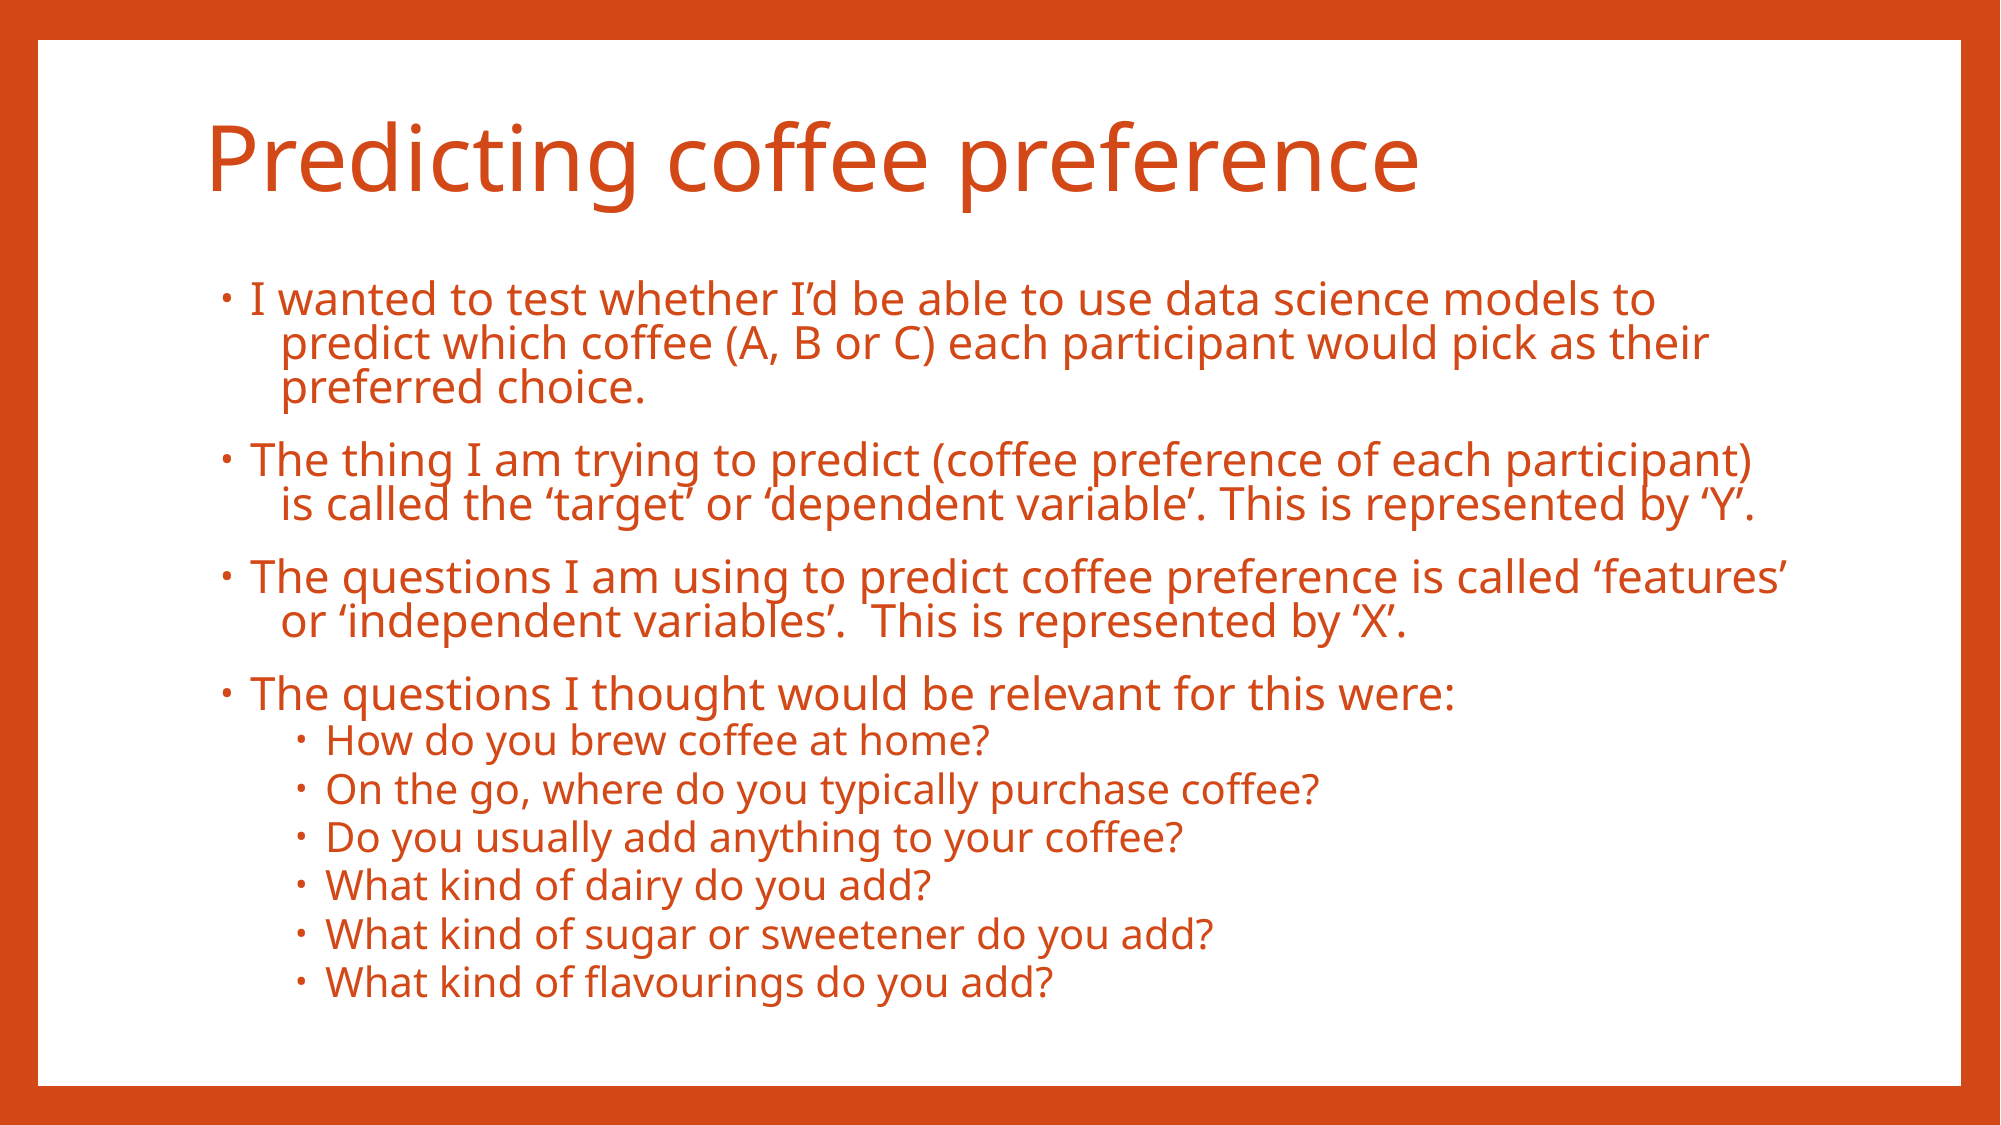

# Predicting coffee preference
I wanted to test whether I’d be able to use data science models to predict which coffee (A, B or C) each participant would pick as their preferred choice.
The thing I am trying to predict (coffee preference of each participant) is called the ‘target’ or ‘dependent variable’. This is represented by ‘Y’.
The questions I am using to predict coffee preference is called ‘features’ or ‘independent variables’. This is represented by ‘X’.
The questions I thought would be relevant for this were:
How do you brew coffee at home?
On the go, where do you typically purchase coffee?
Do you usually add anything to your coffee?
What kind of dairy do you add?
What kind of sugar or sweetener do you add?
What kind of flavourings do you add?